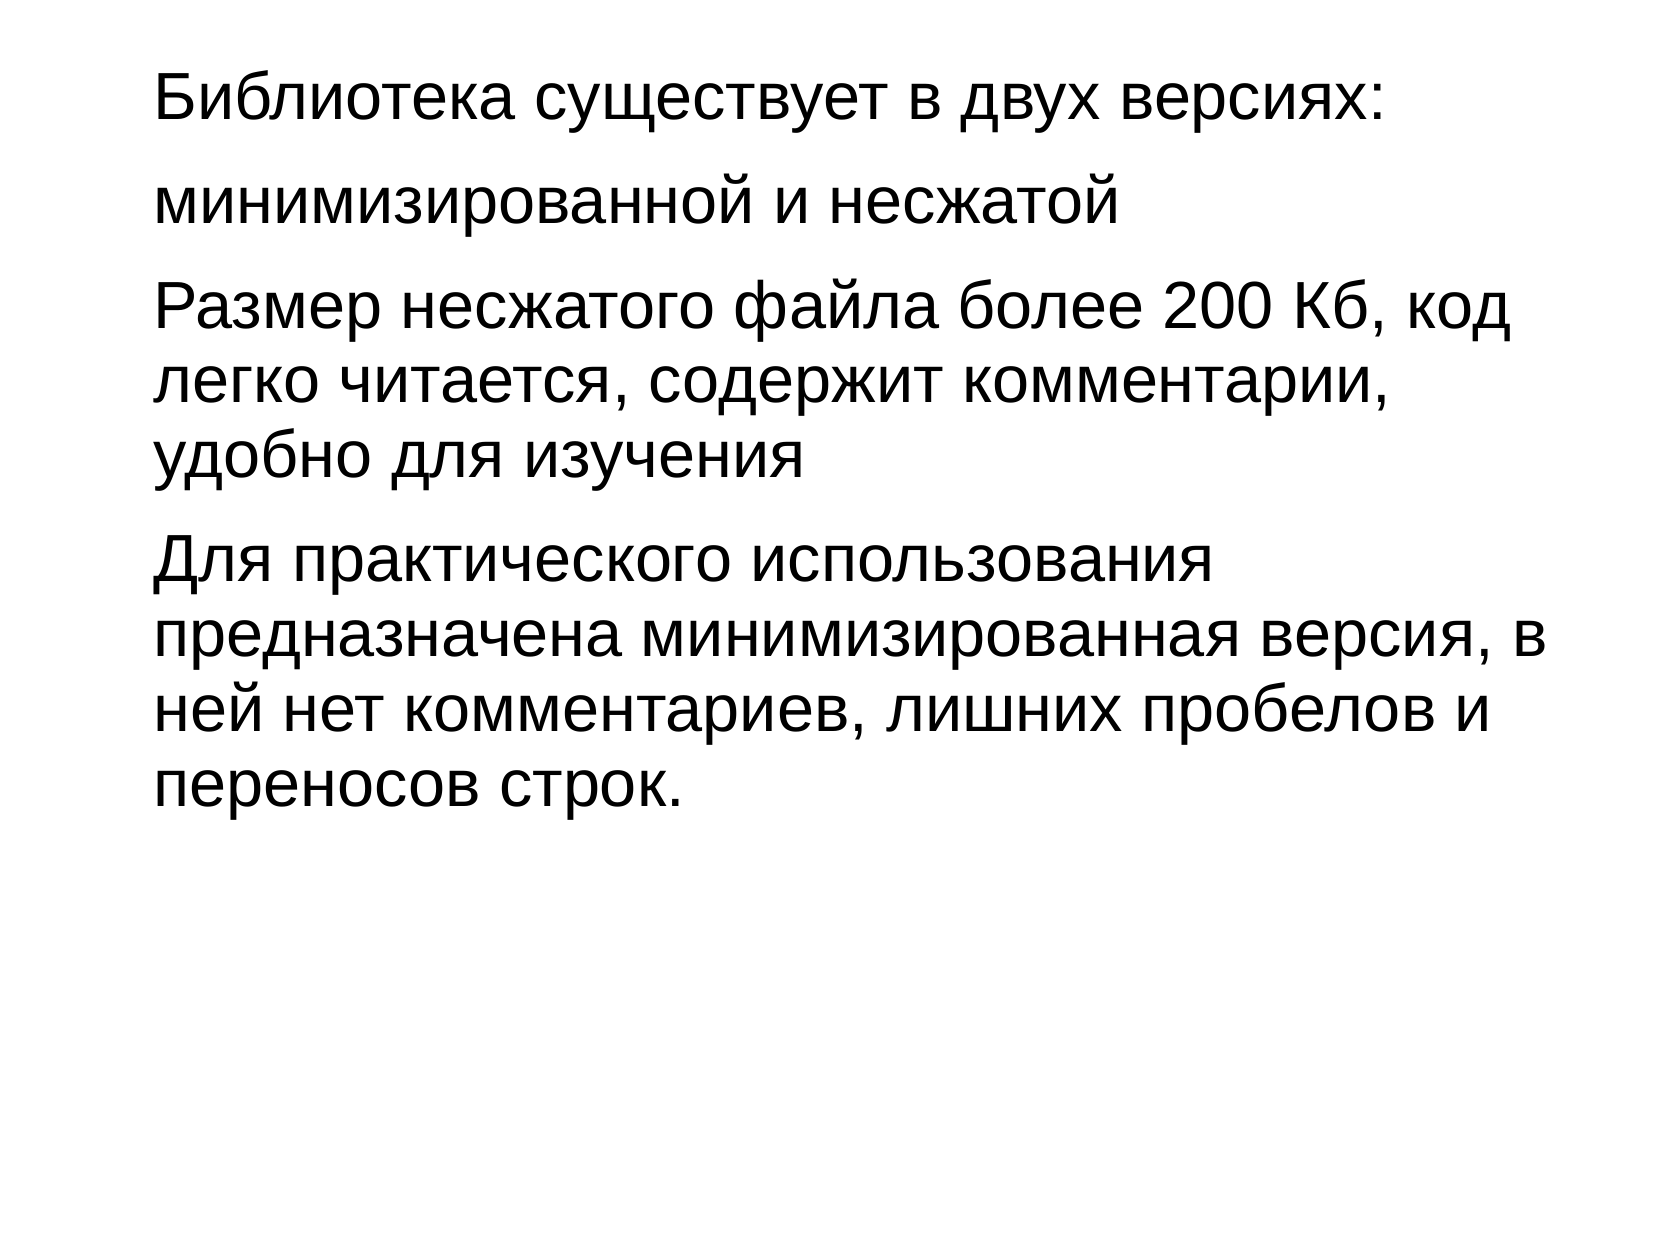

# Библиотека существует в двух версиях:
минимизированной и несжатой
Размер несжатого файла более 200 Кб, код легко читается, содержит комментарии, удобно для изучения
Для практического использования предназначена минимизированная версия, в ней нет комментариев, лишних пробелов и переносов строк.